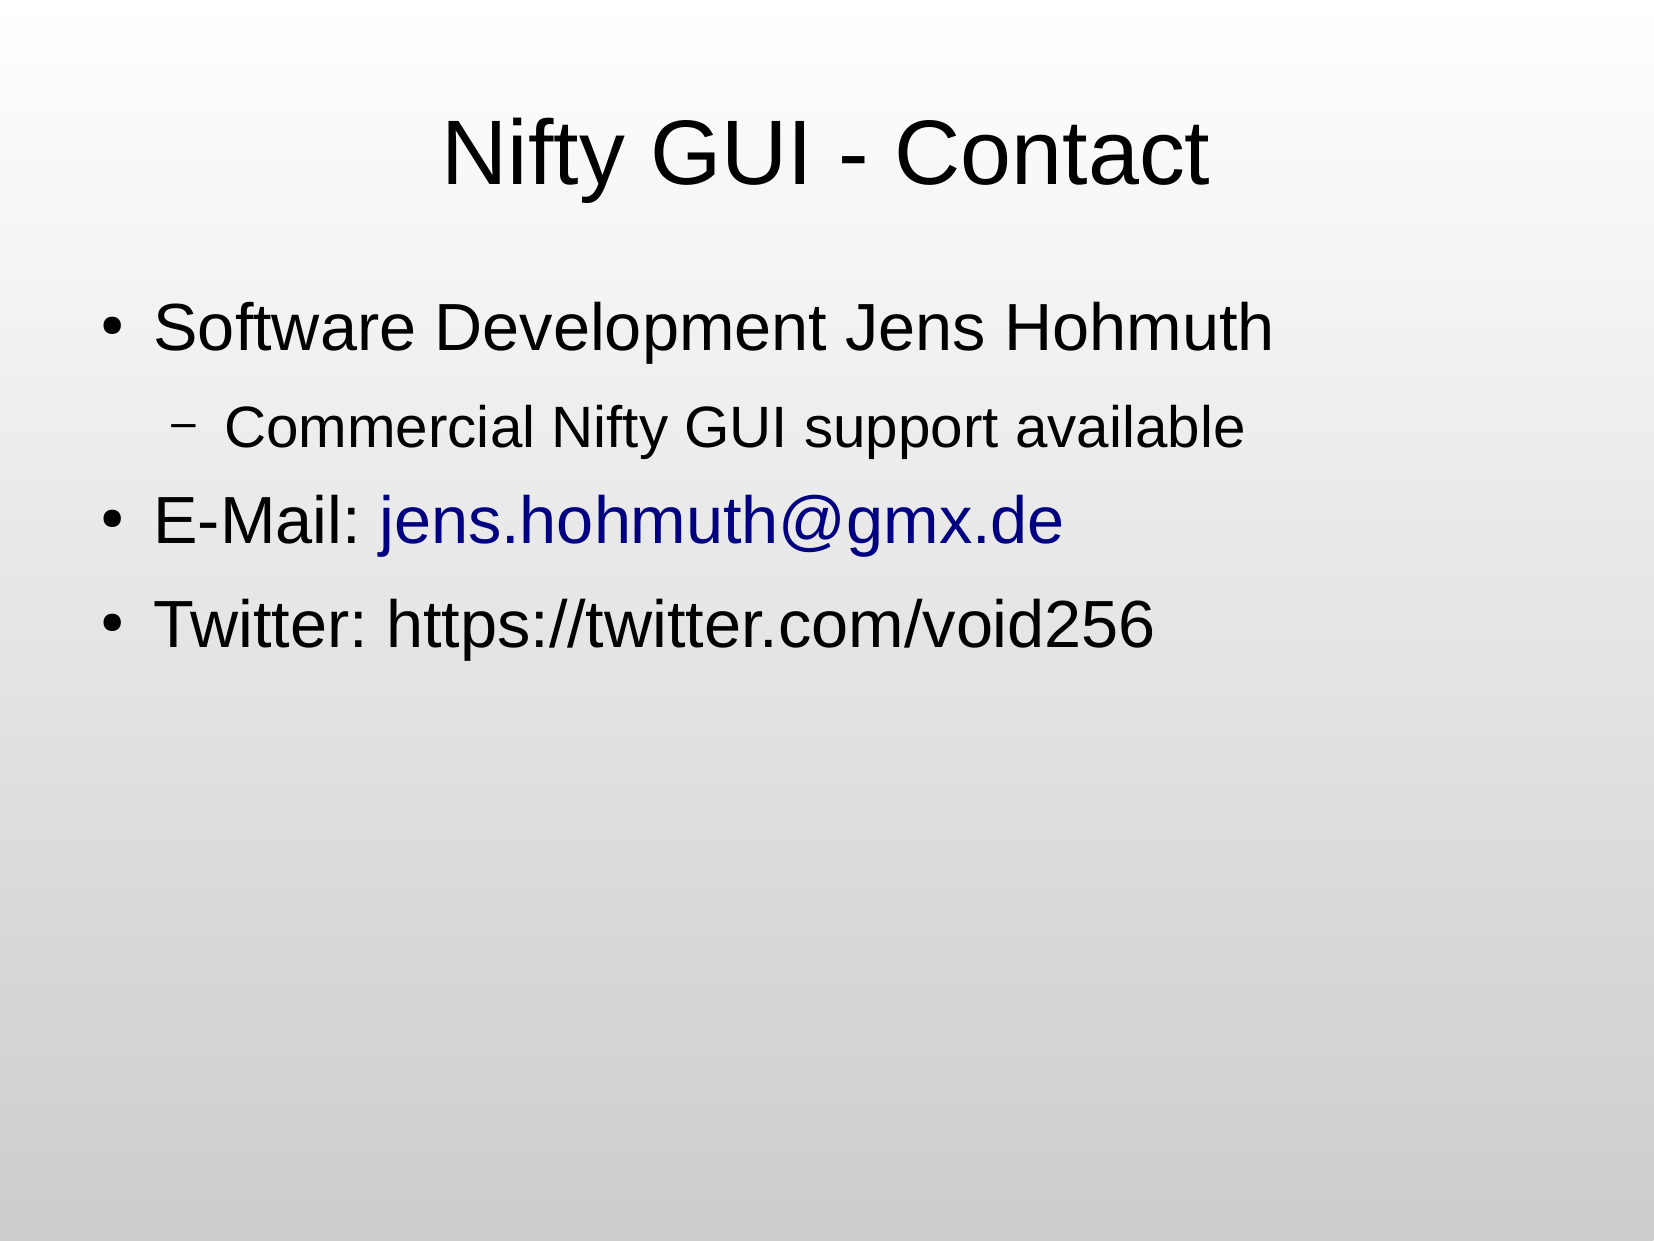

# Nifty GUI - Contact
Software Development Jens Hohmuth
Commercial Nifty GUI support available
E-Mail: jens.hohmuth@gmx.de
Twitter: https://twitter.com/void256